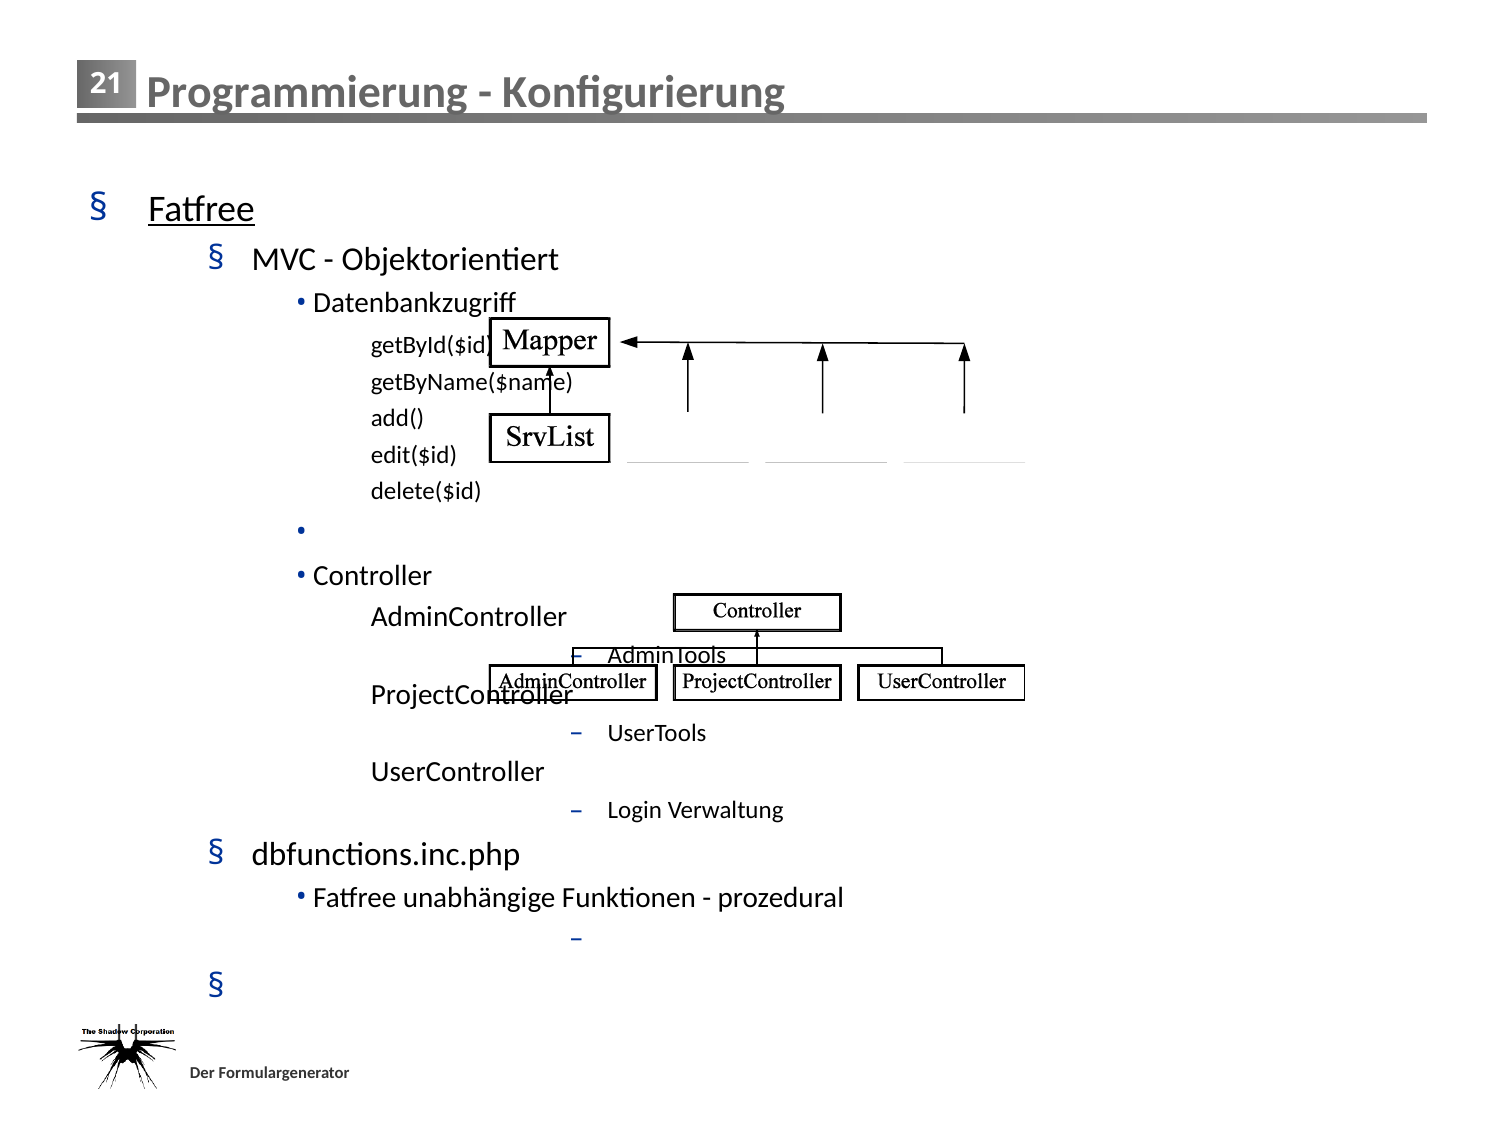

# Programmierung - Konfigurierung
	Fatfree
	MVC - Objektorientiert
 Datenbankzugriff
		getById($id)
		getByName($name)
		add()
		edit($id)
		delete($id)
 Controller
		AdminController
AdminTools
		ProjectController
UserTools
		UserController
Login Verwaltung
 	dbfunctions.inc.php
 Fatfree unabhängige Funktionen - prozedural